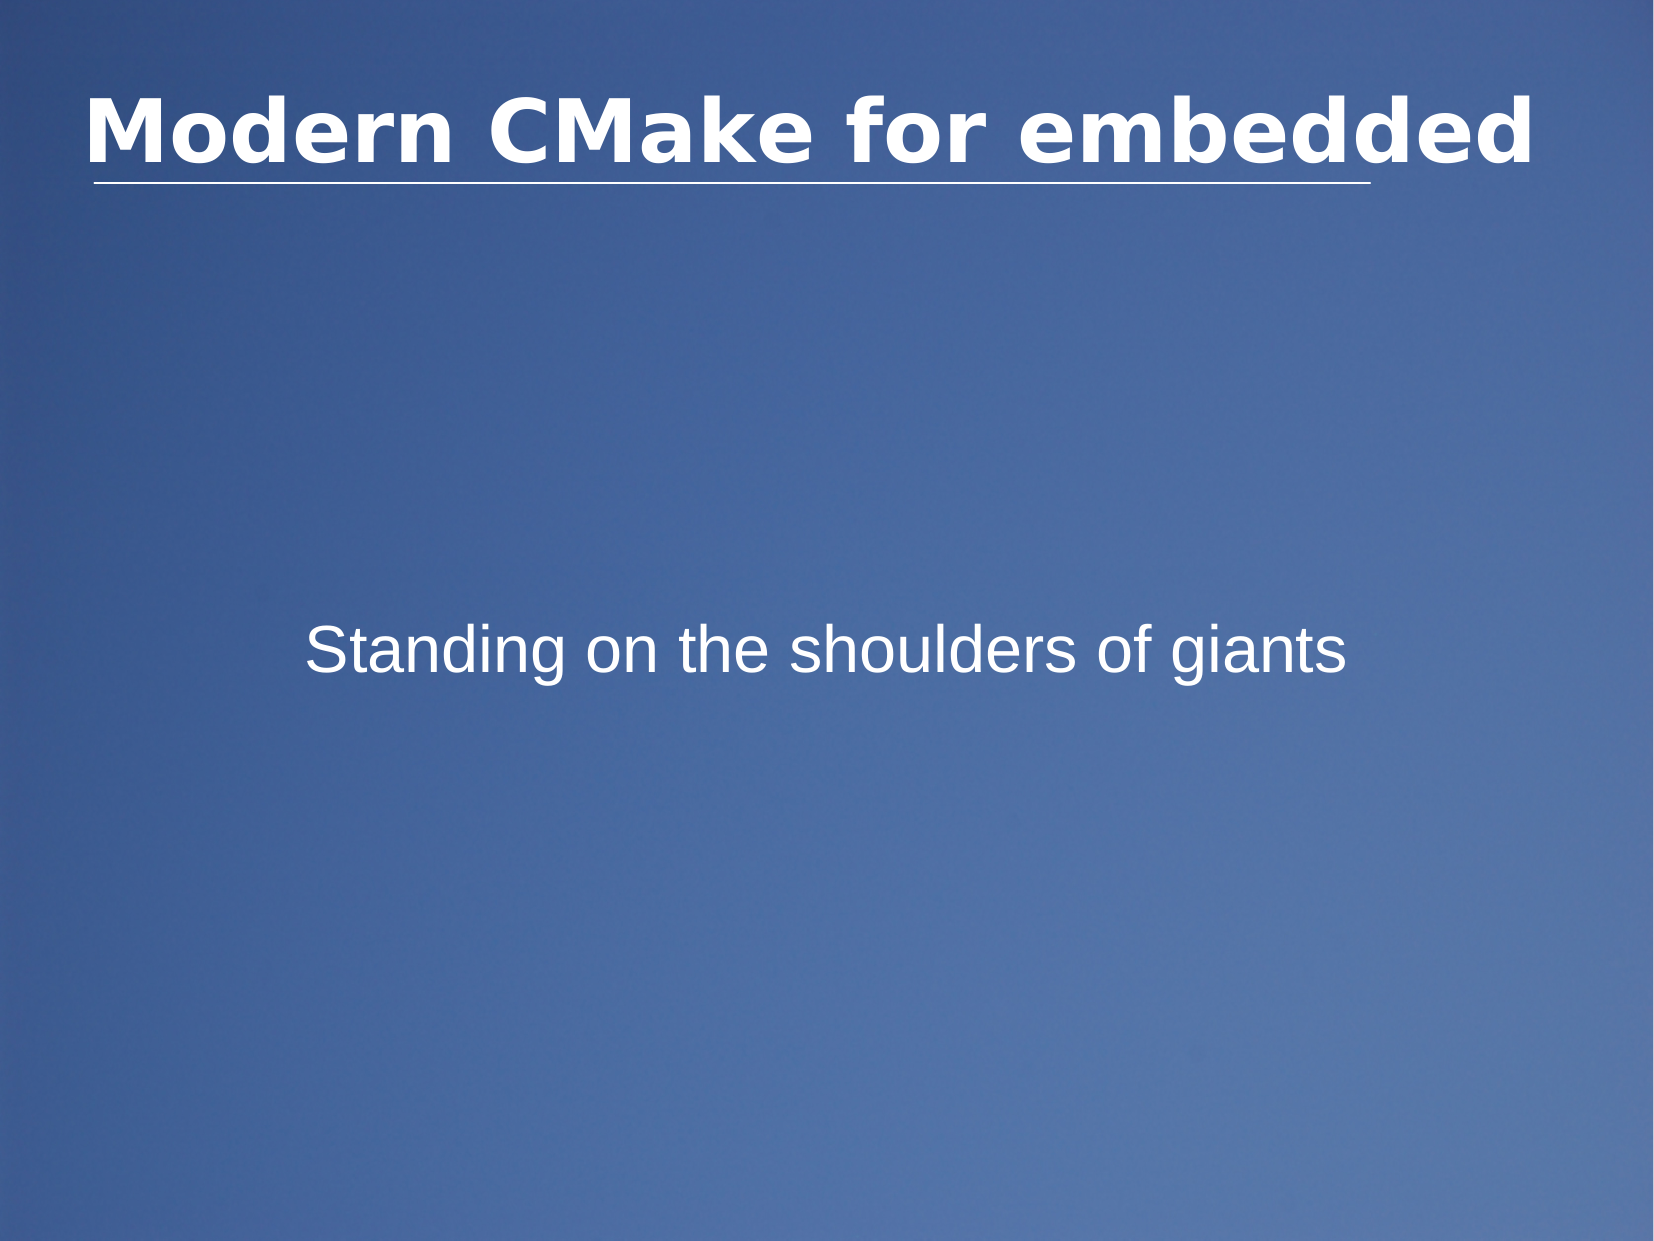

# Modern CMake for embedded
Standing on the shoulders of giants